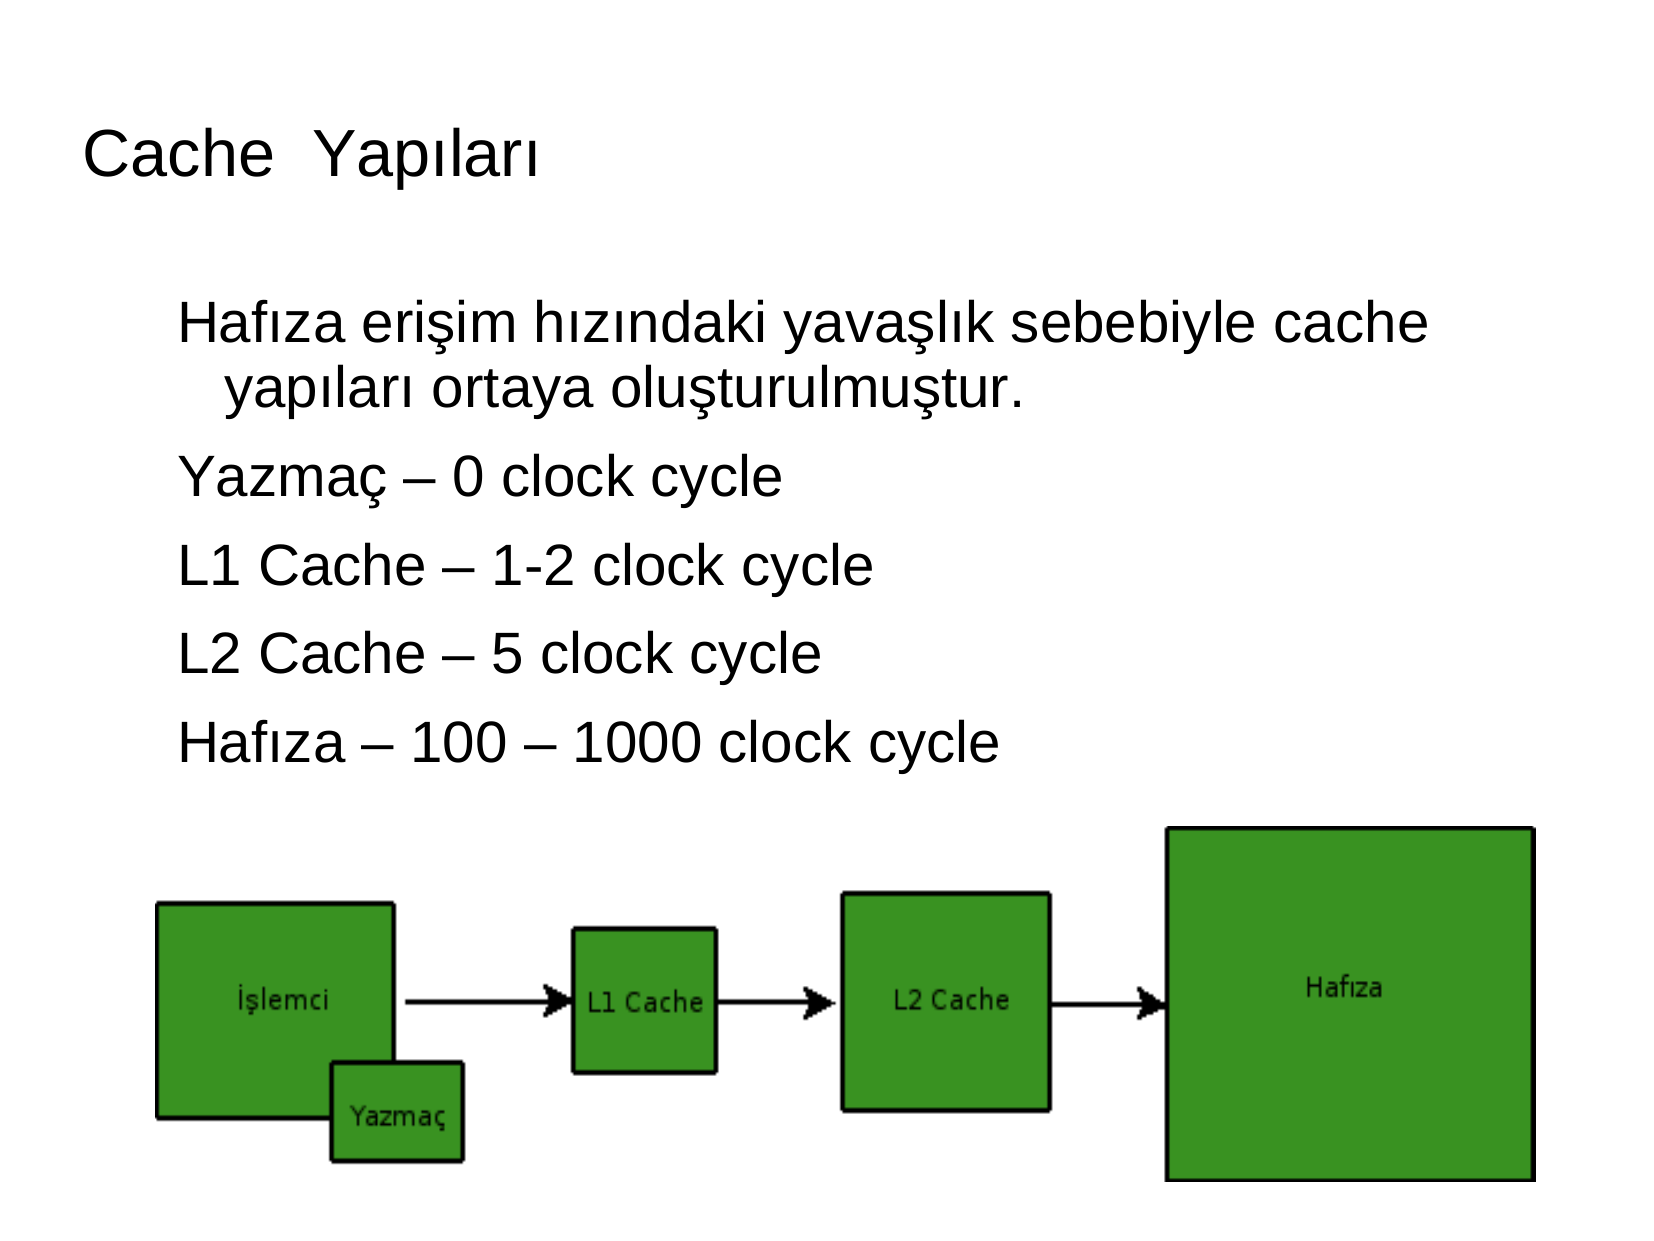

# Cache Yapıları
Hafıza erişim hızındaki yavaşlık sebebiyle cache yapıları ortaya oluşturulmuştur.
Yazmaç – 0 clock cycle
L1 Cache – 1-2 clock cycle
L2 Cache – 5 clock cycle
Hafıza – 100 – 1000 clock cycle